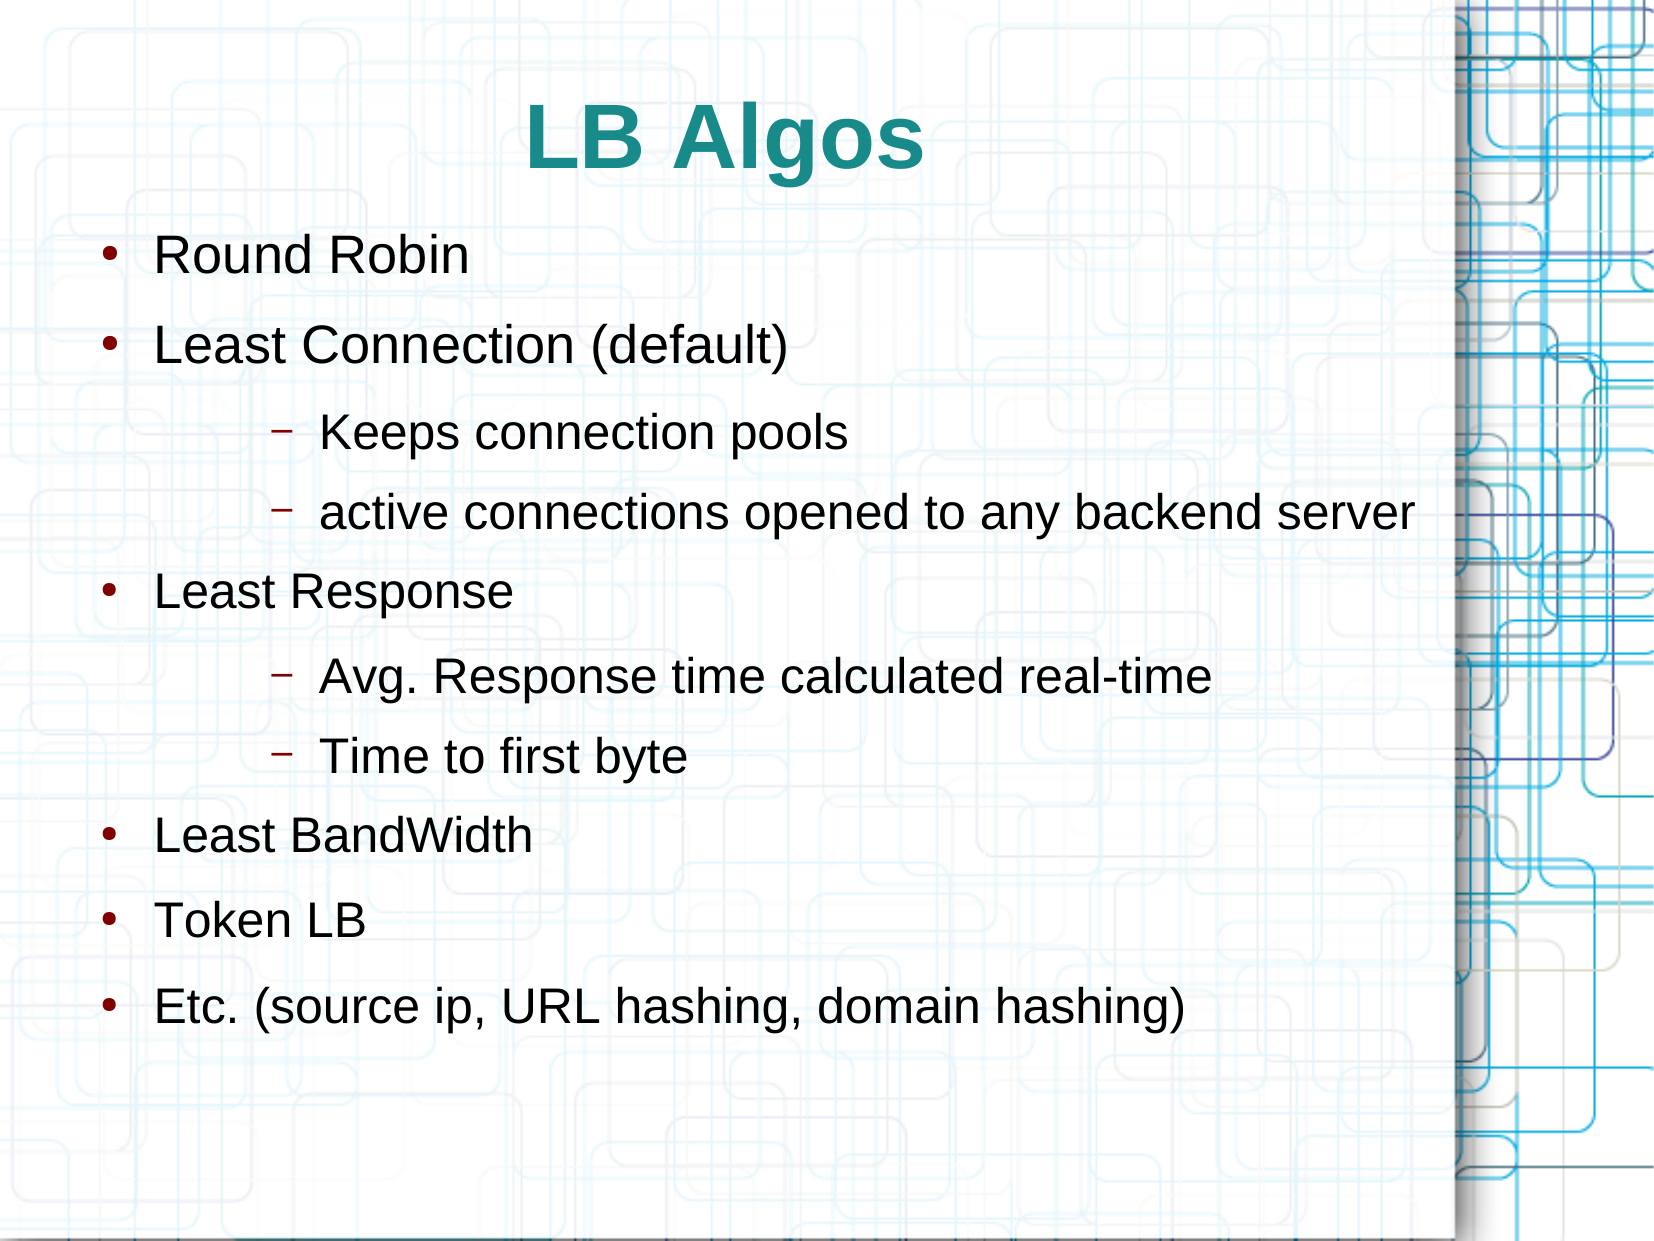

# LB Algos
Round Robin
Least Connection (default)
Keeps connection pools
active connections opened to any backend server
Least Response
Avg. Response time calculated real-time
Time to first byte
Least BandWidth
Token LB
Etc. (source ip, URL hashing, domain hashing)